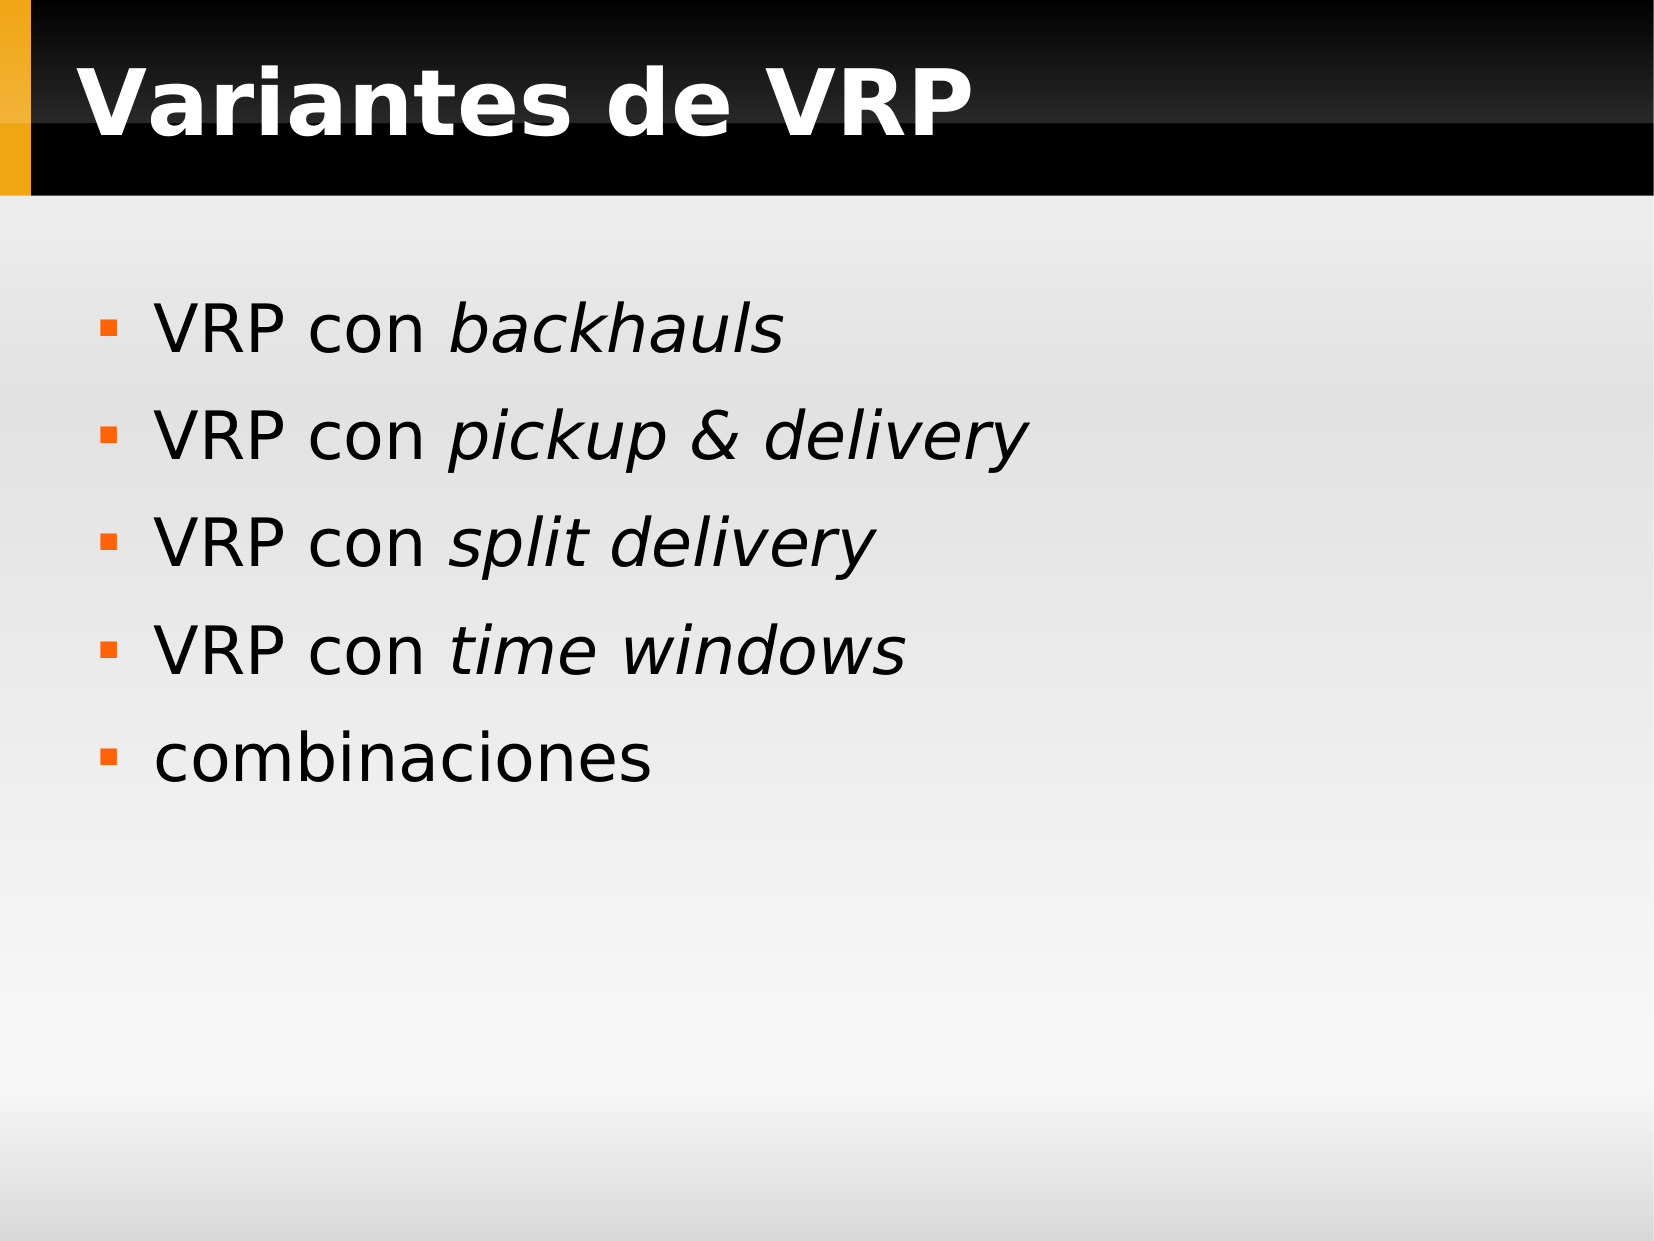

# Variantes de VRP
VRP con backhauls
VRP con pickup & delivery
VRP con split delivery
VRP con time windows
combinaciones